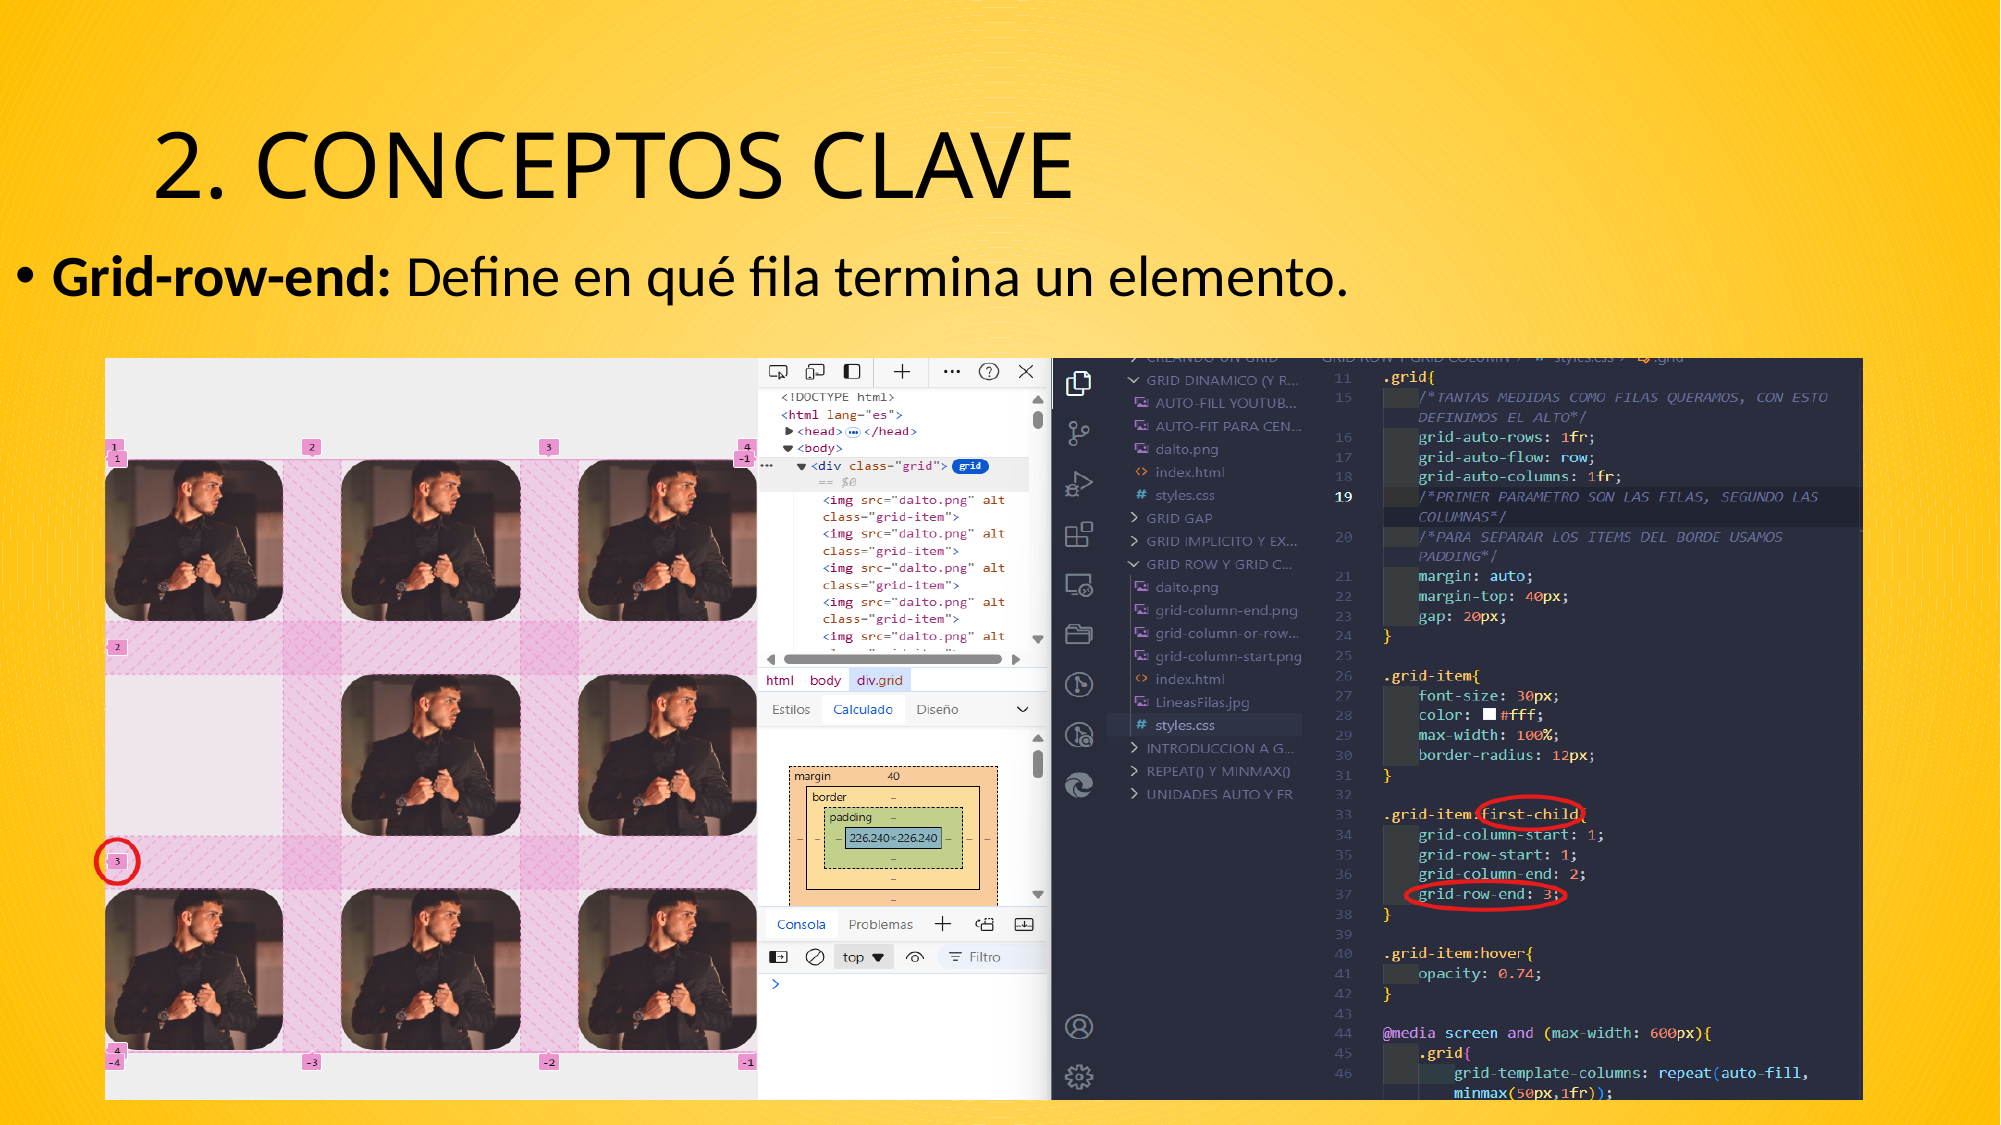

# 2. CONCEPTOS CLAVE
Grid-row-end: Define en qué fila termina un elemento.